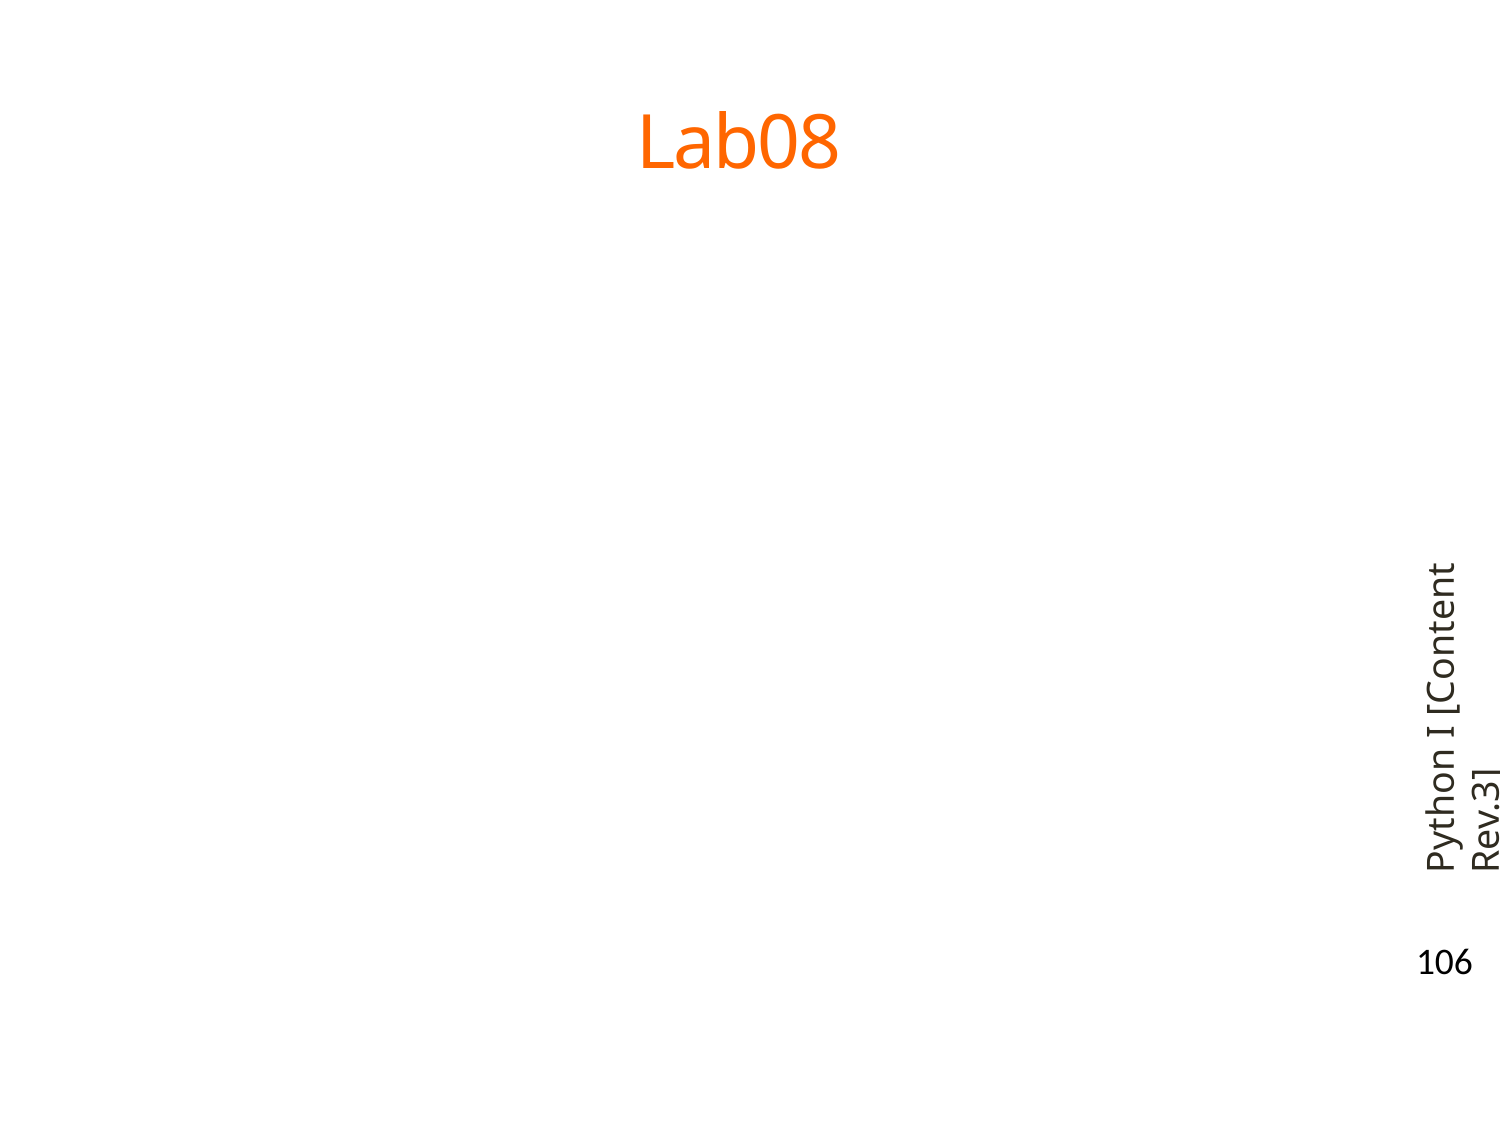

# Lab08
Python I [Content Rev.3]
106